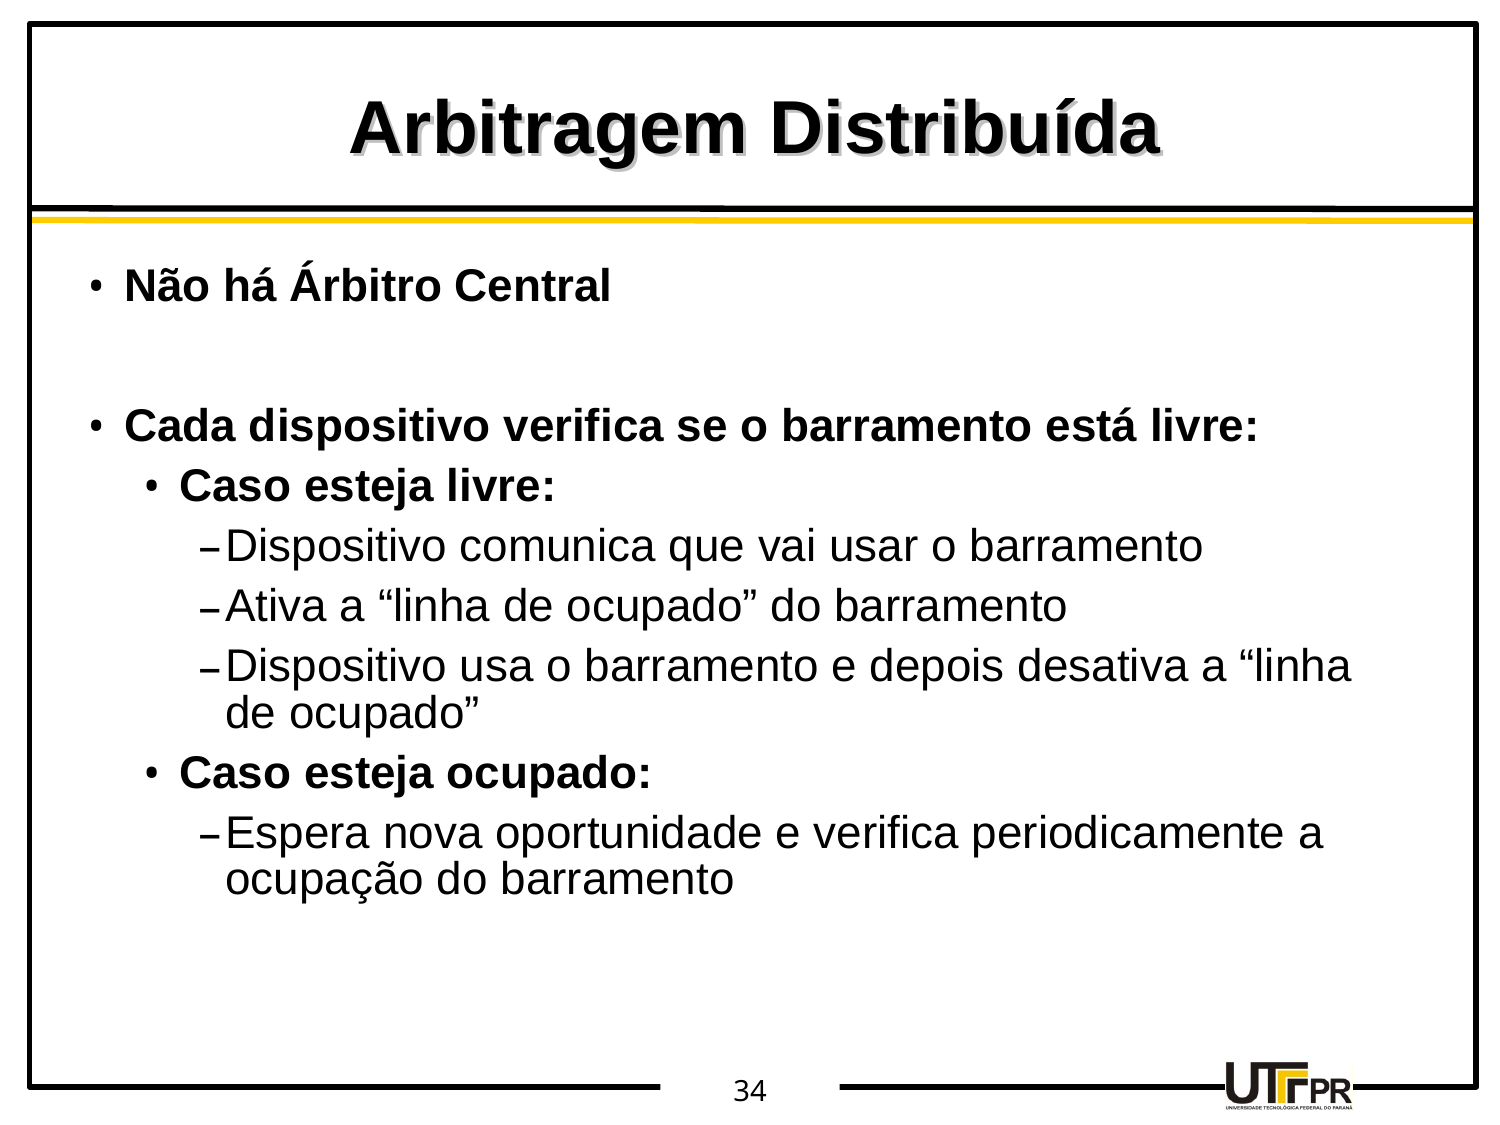

# Arbitragem Distribuída
Não há Árbitro Central
Cada dispositivo verifica se o barramento está livre:
Caso esteja livre:
Dispositivo comunica que vai usar o barramento
Ativa a “linha de ocupado” do barramento
Dispositivo usa o barramento e depois desativa a “linha de ocupado”
Caso esteja ocupado:
Espera nova oportunidade e verifica periodicamente a ocupação do barramento